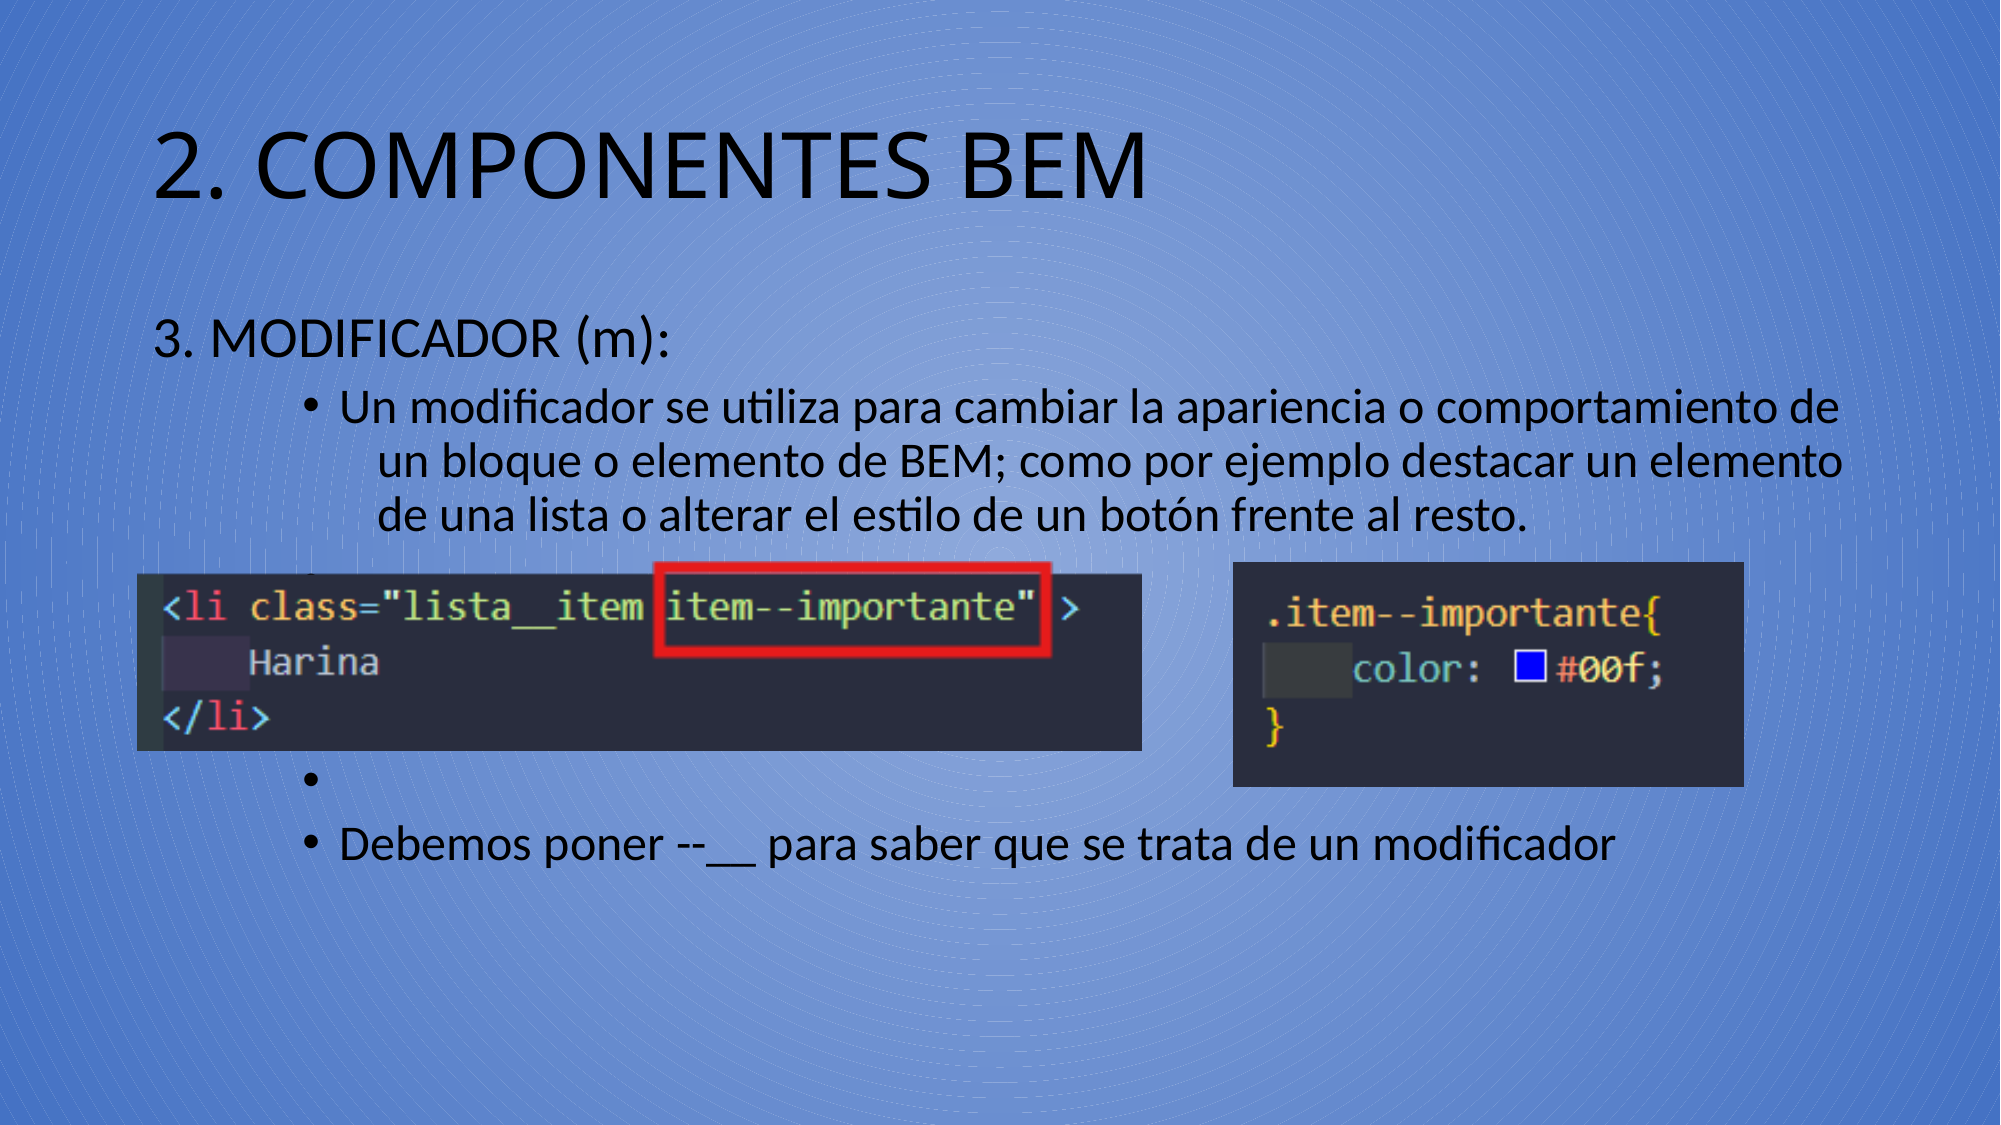

# 2. COMPONENTES BEM
3. MODIFICADOR (m):
Un modificador se utiliza para cambiar la apariencia o comportamiento de un bloque o elemento de BEM; como por ejemplo destacar un elemento de una lista o alterar el estilo de un botón frente al resto.
Debemos poner --__ para saber que se trata de un modificador